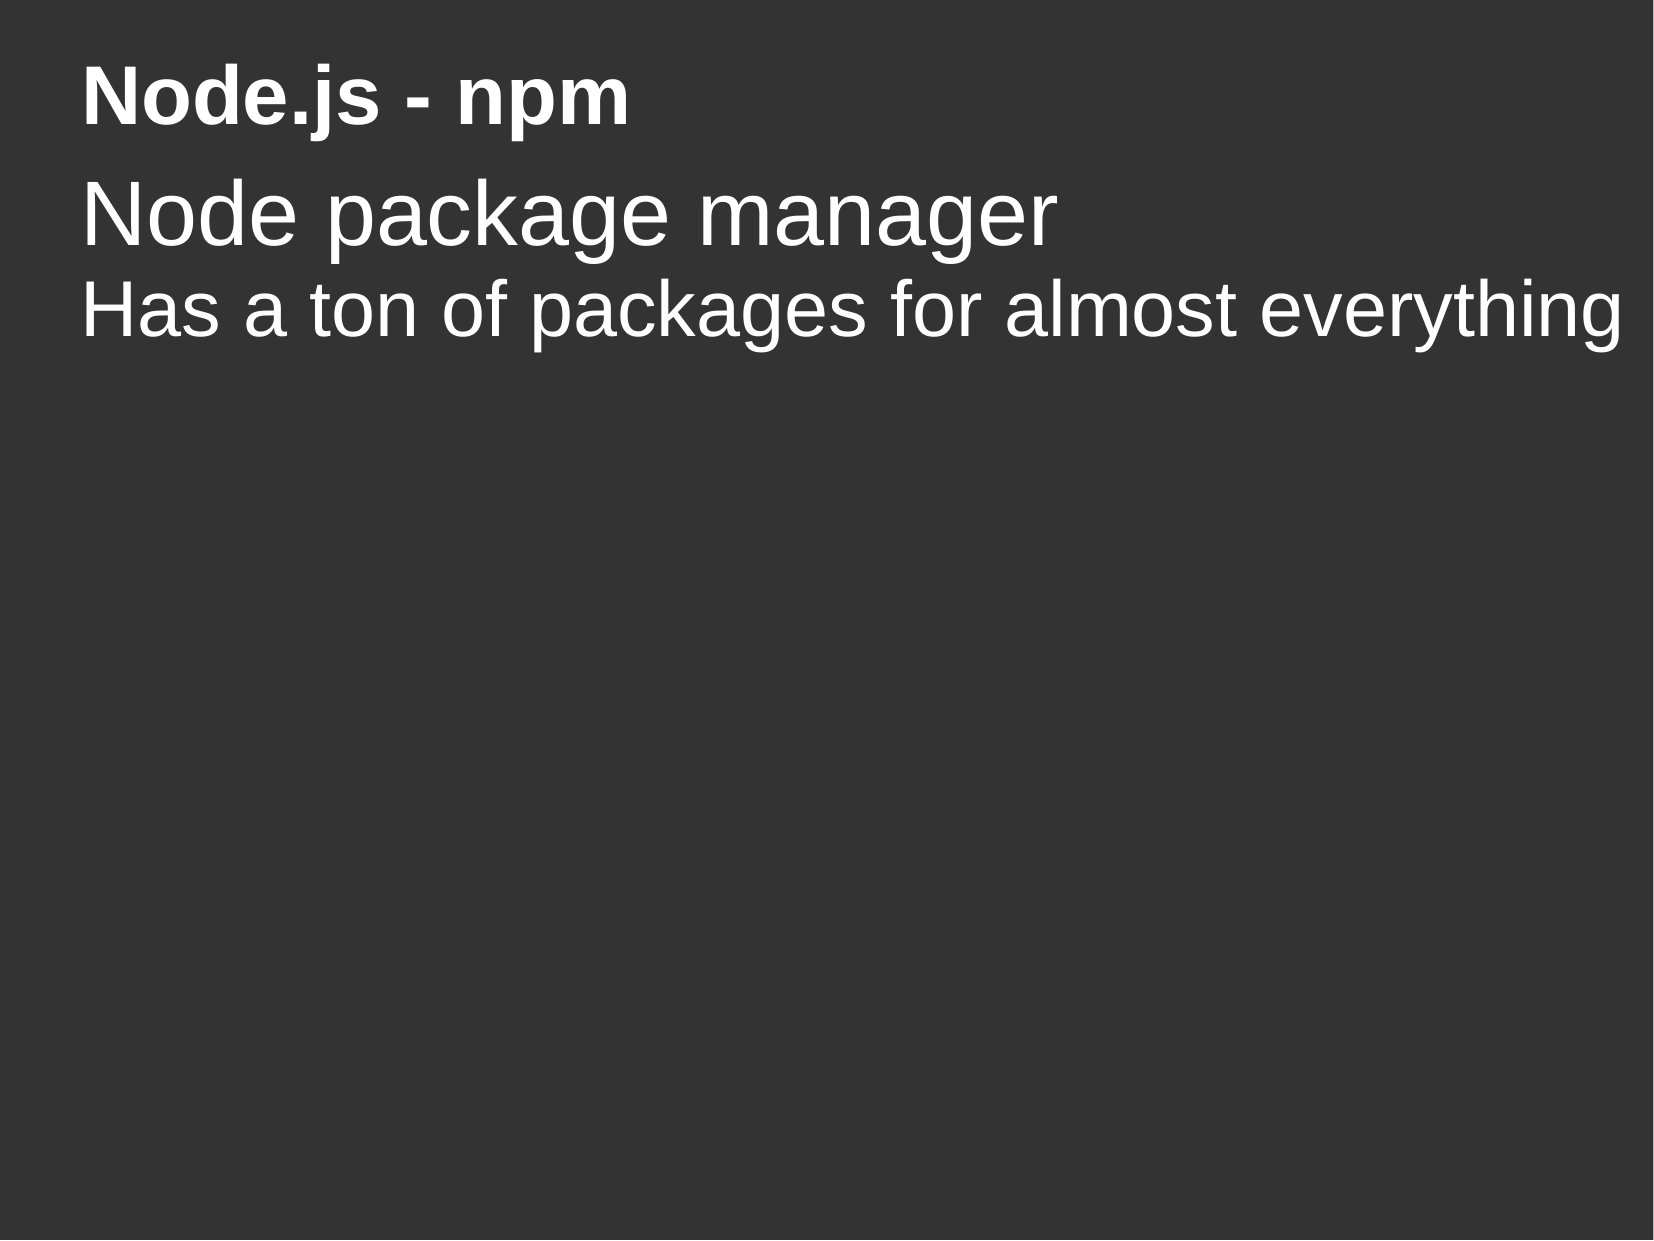

Node.js - npm
# Node package manager Has a ton of packages for almost everything